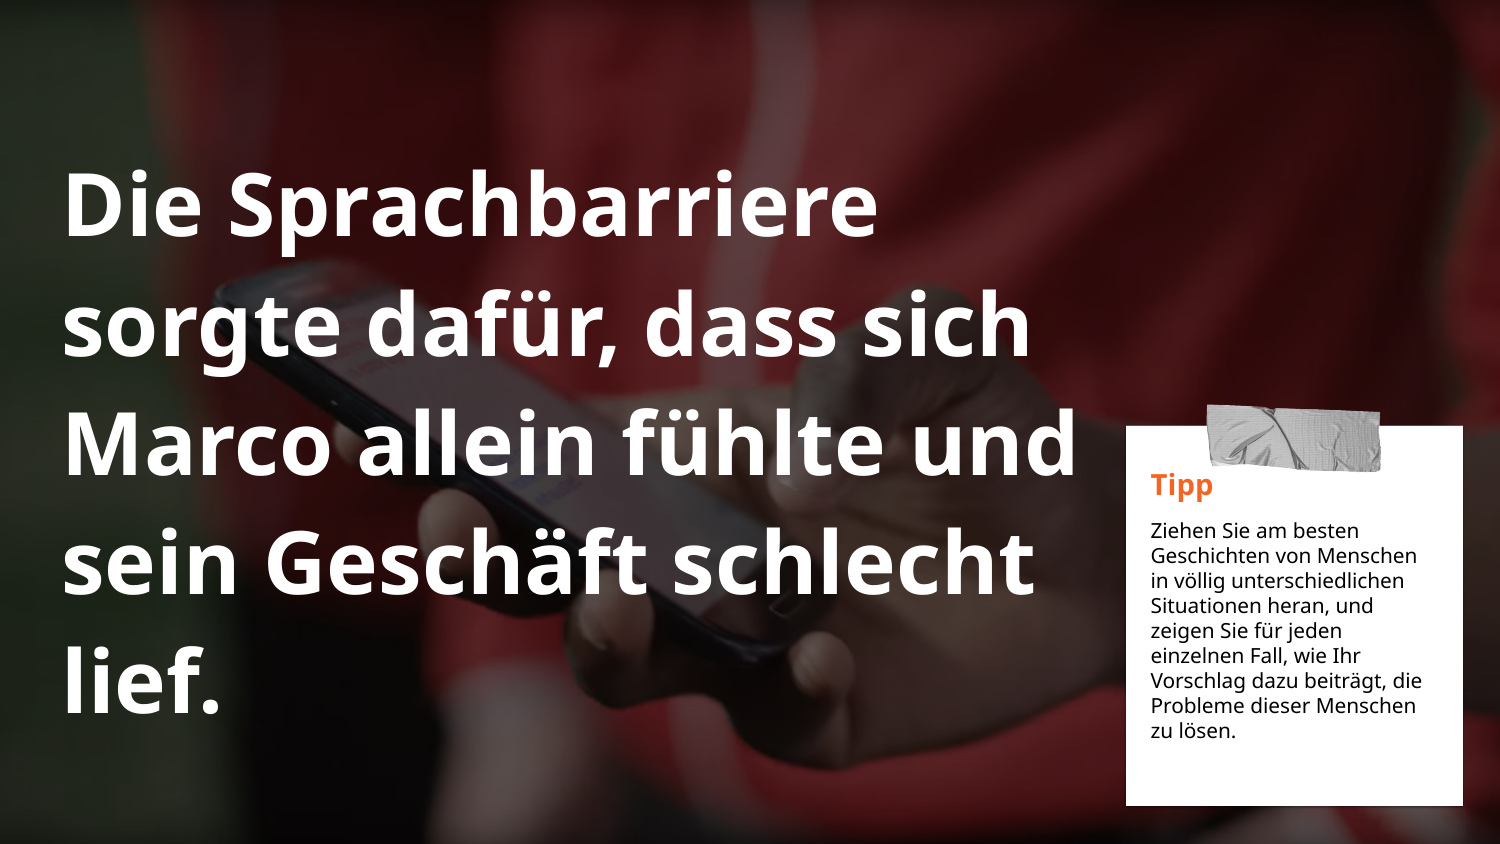

# Die Sprachbarriere sorgte dafür, dass sich Marco allein fühlte und sein Geschäft schlecht lief.
Tipp
Ziehen Sie am besten Geschichten von Menschen in völlig unterschiedlichen Situationen heran, und zeigen Sie für jeden einzelnen Fall, wie Ihr Vorschlag dazu beiträgt, die Probleme dieser Menschen zu lösen.